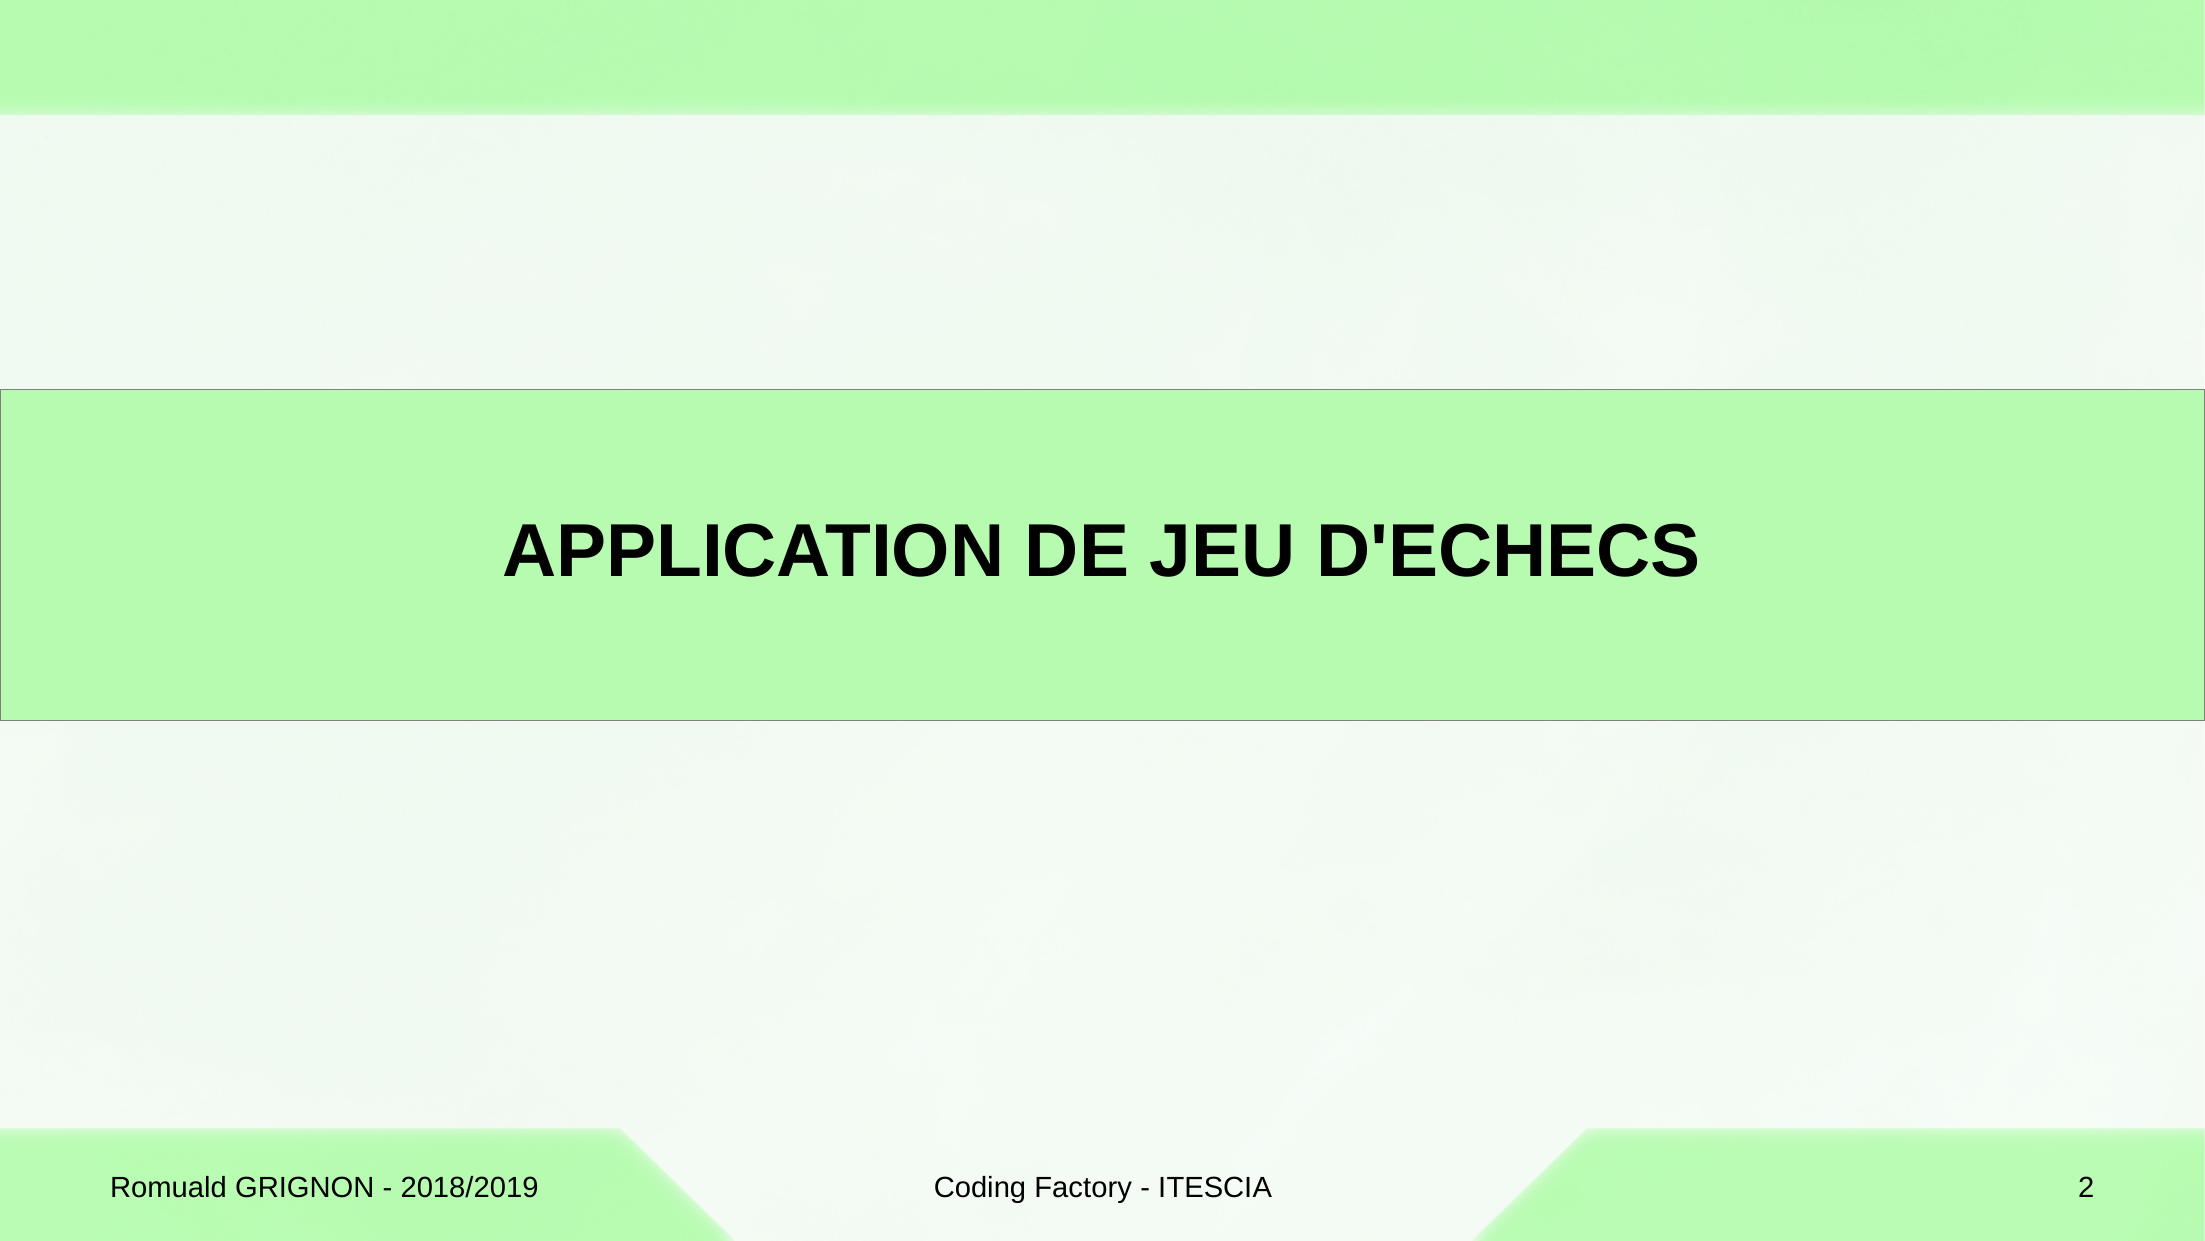

# APPLICATION DE JEU D'ECHECS
Romuald GRIGNON - 2018/2019
Coding Factory - ITESCIA
2